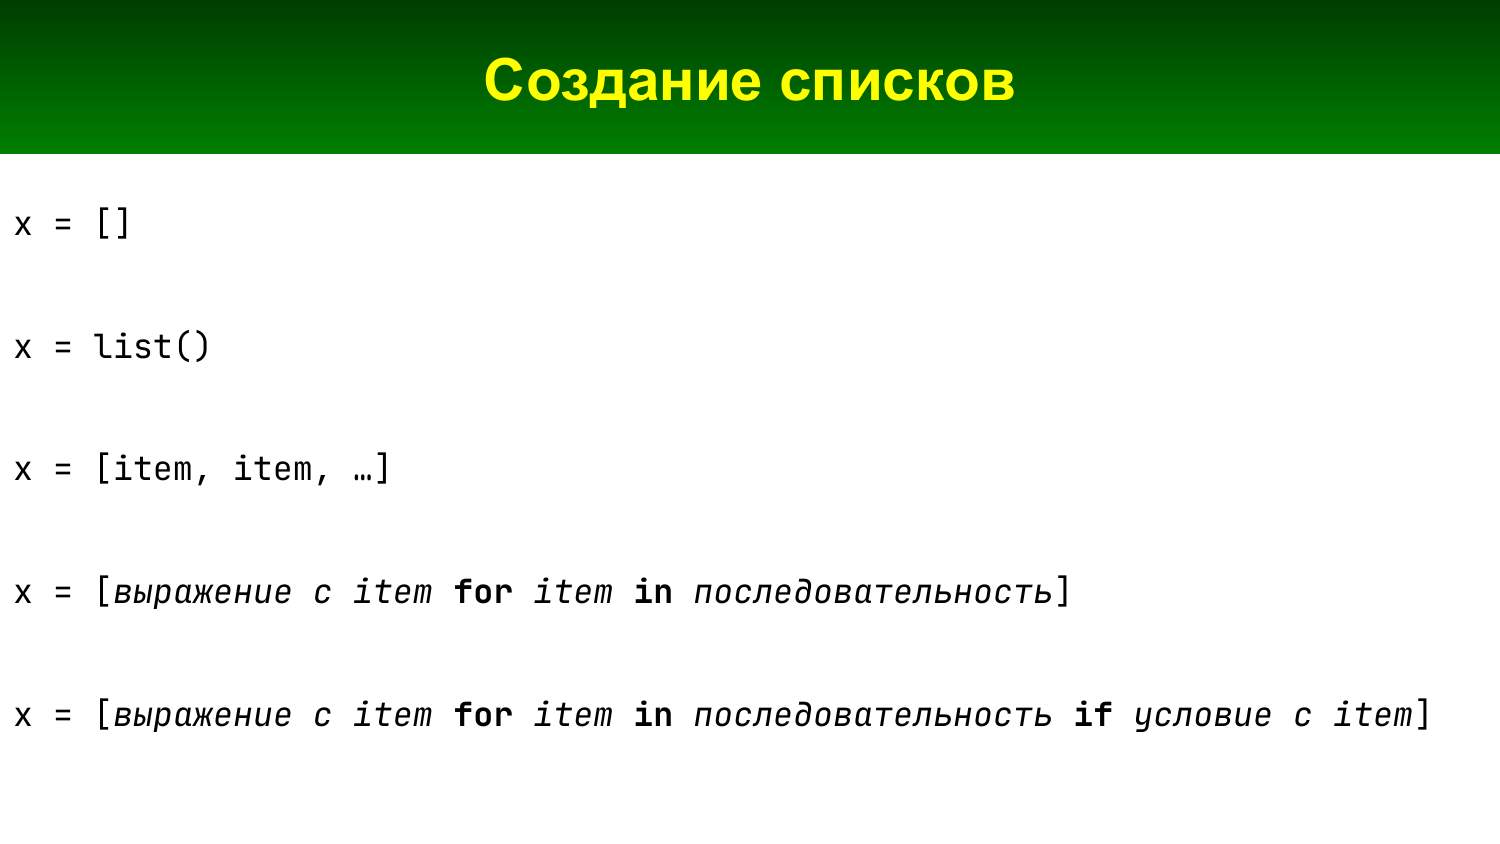

# Создание списков
x = []
x = list()
x = [item, item, …]
x = [выражение с item for item in последовательность]
x = [выражение с item for item in последовательность if условие с item]